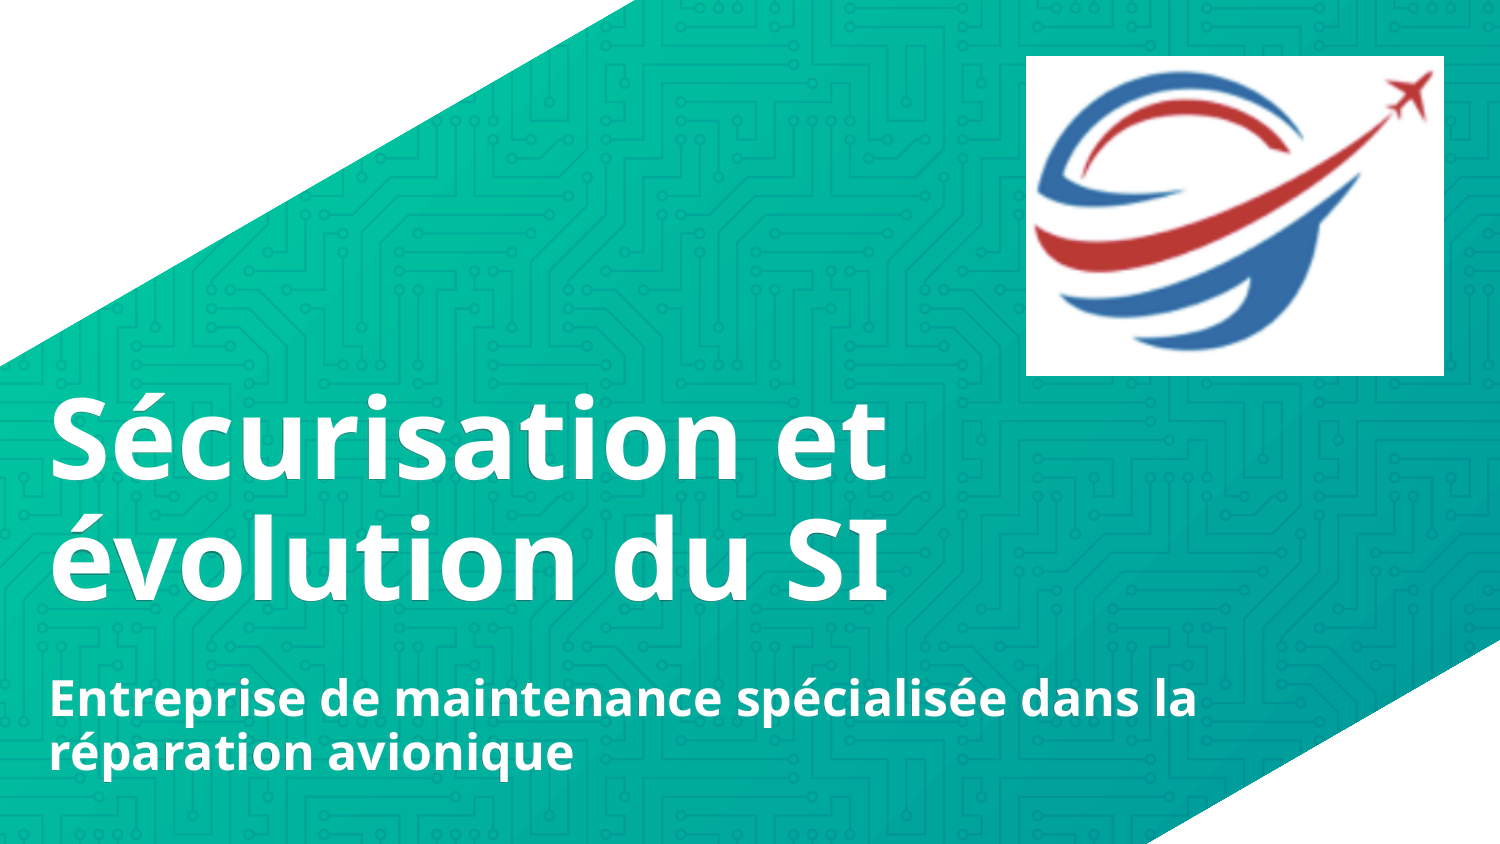

Sécurisation et évolution du SI
# Entreprise de maintenance spécialisée dans la réparation avionique